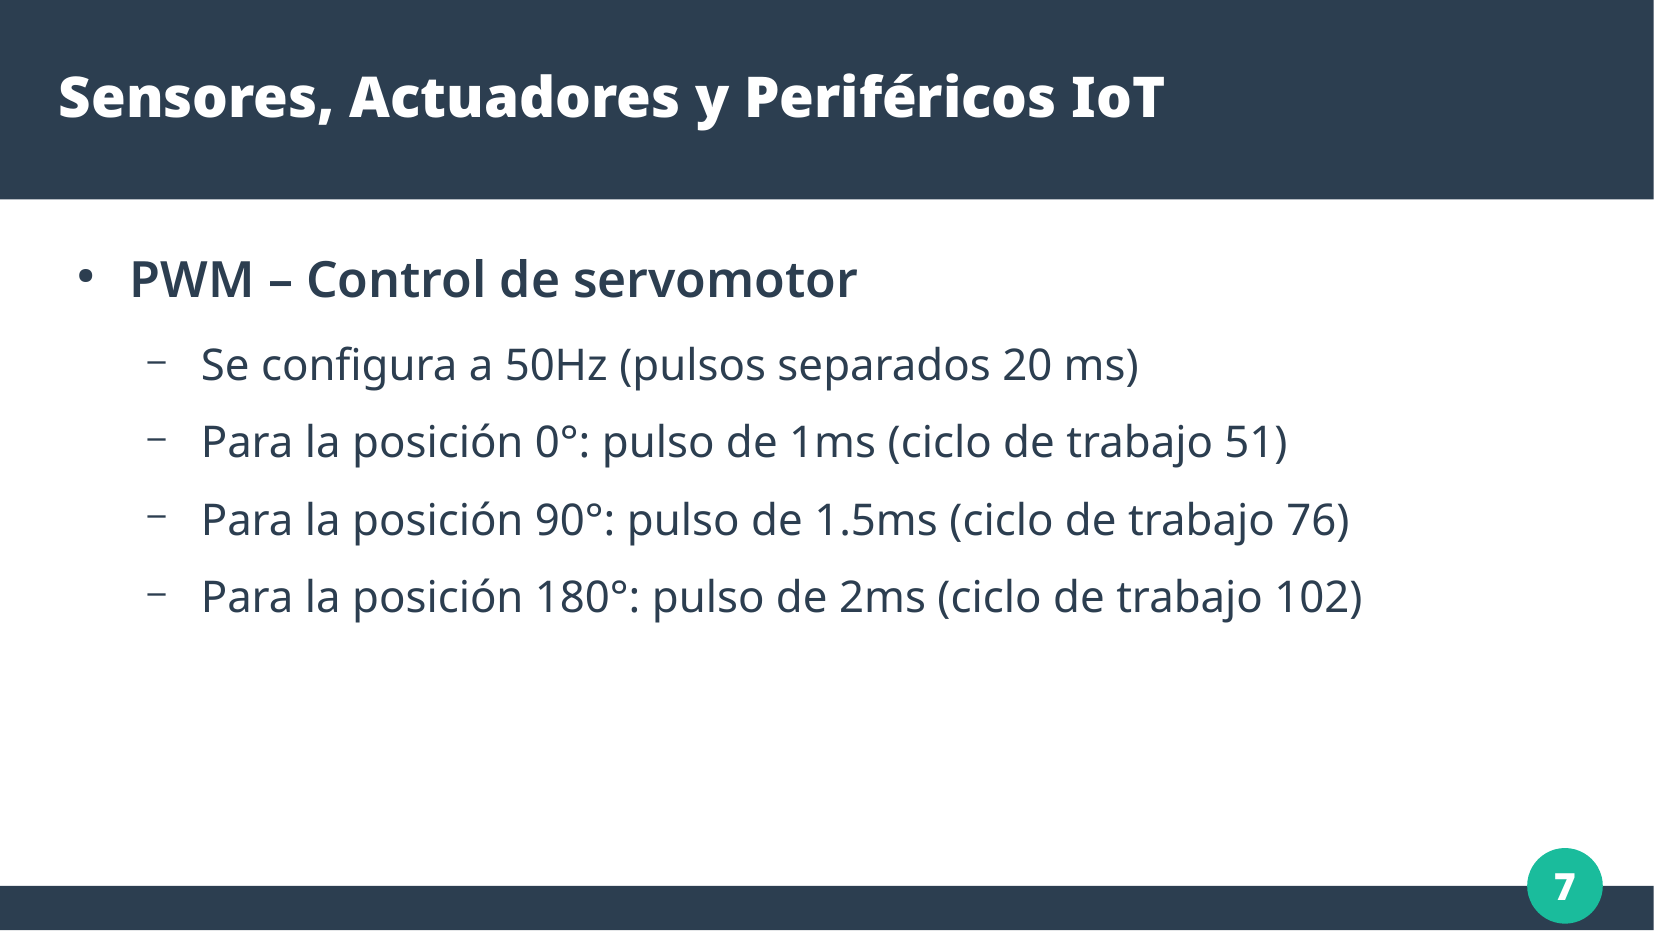

# Sensores, Actuadores y Periféricos IoT
PWM – Control de servomotor
Se configura a 50Hz (pulsos separados 20 ms)
Para la posición 0°: pulso de 1ms (ciclo de trabajo 51)
Para la posición 90°: pulso de 1.5ms (ciclo de trabajo 76)
Para la posición 180°: pulso de 2ms (ciclo de trabajo 102)